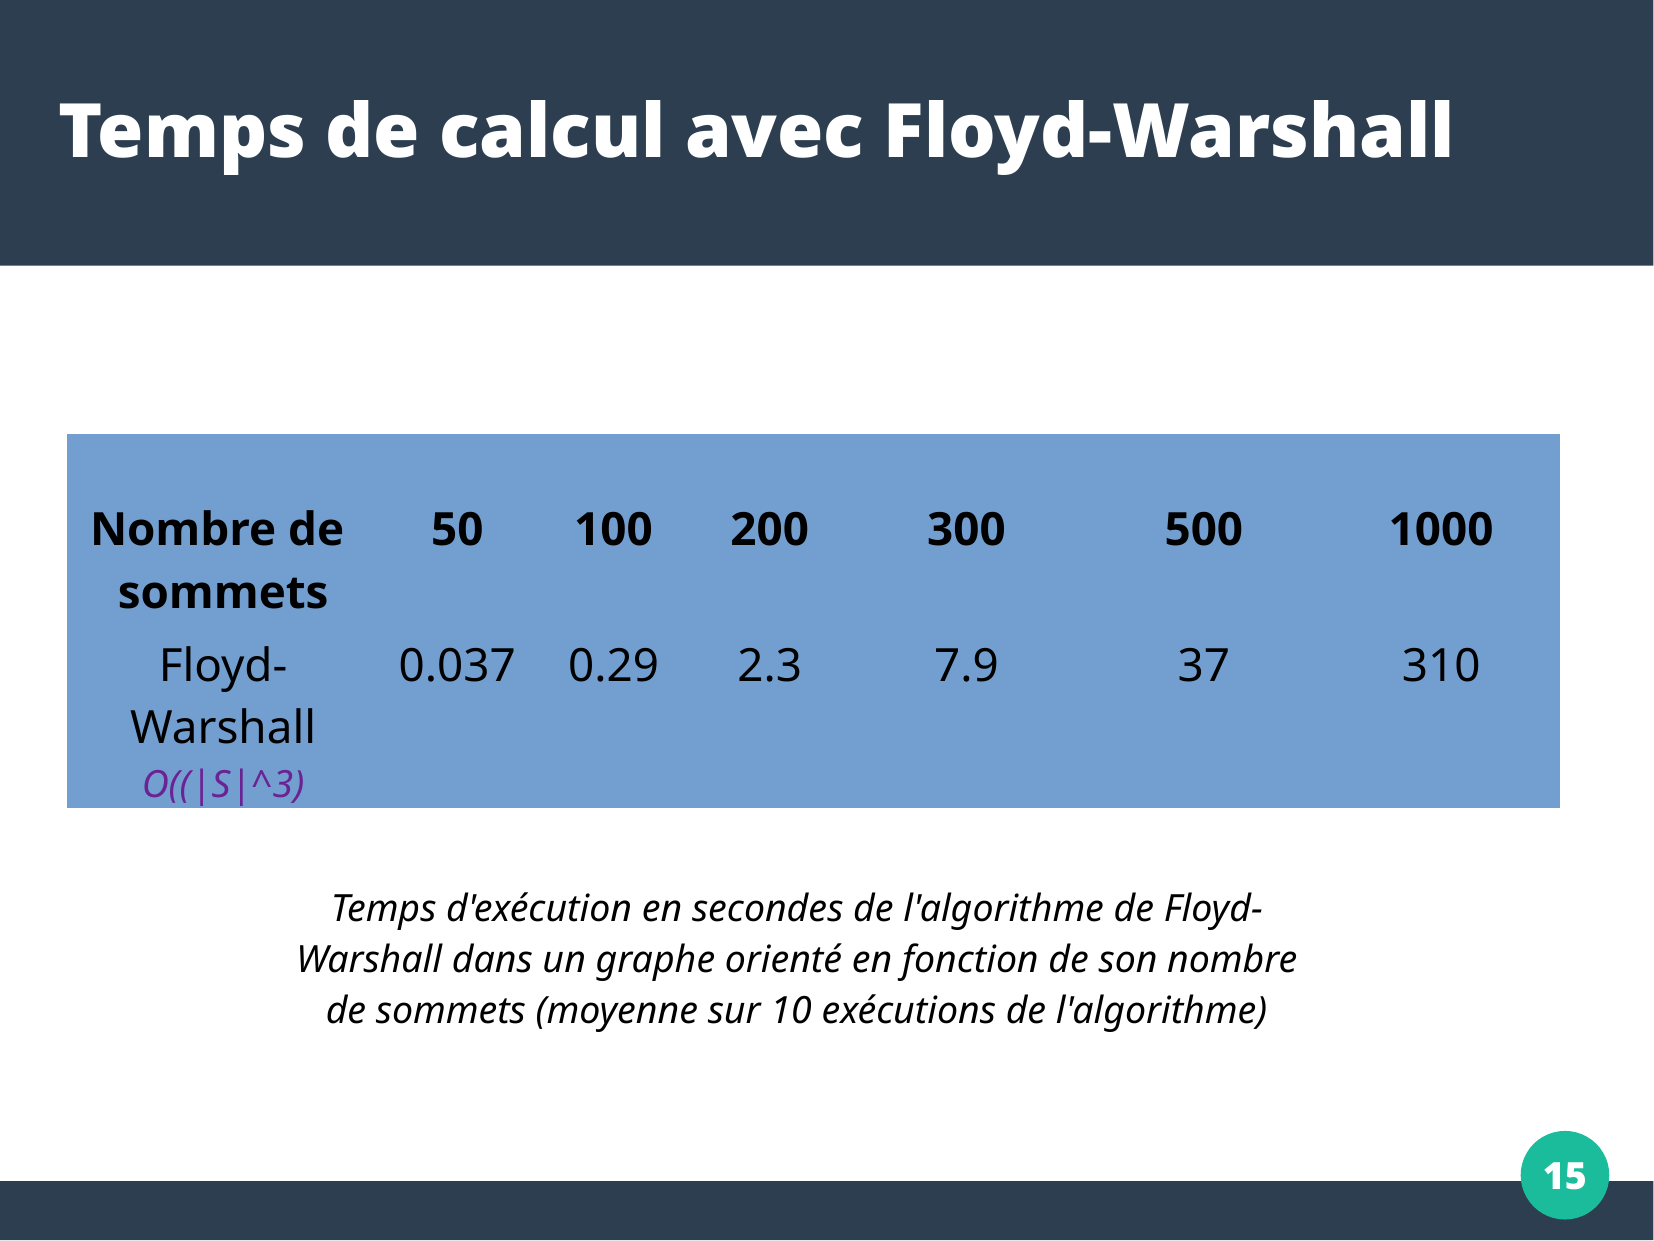

# Temps de calcul avec Floyd-Warshall
| Nombre de sommets | 50 | 100 | 200 | 300 | 500 | 1000 |
| --- | --- | --- | --- | --- | --- | --- |
| Floyd-Warshall O((|S|^3) | 0.037 | 0.29 | 2.3 | 7.9 | 37 | 310 |
Temps d'exécution en secondes de l'algorithme de Floyd-Warshall dans un graphe orienté en fonction de son nombre de sommets (moyenne sur 10 exécutions de l'algorithme)
15